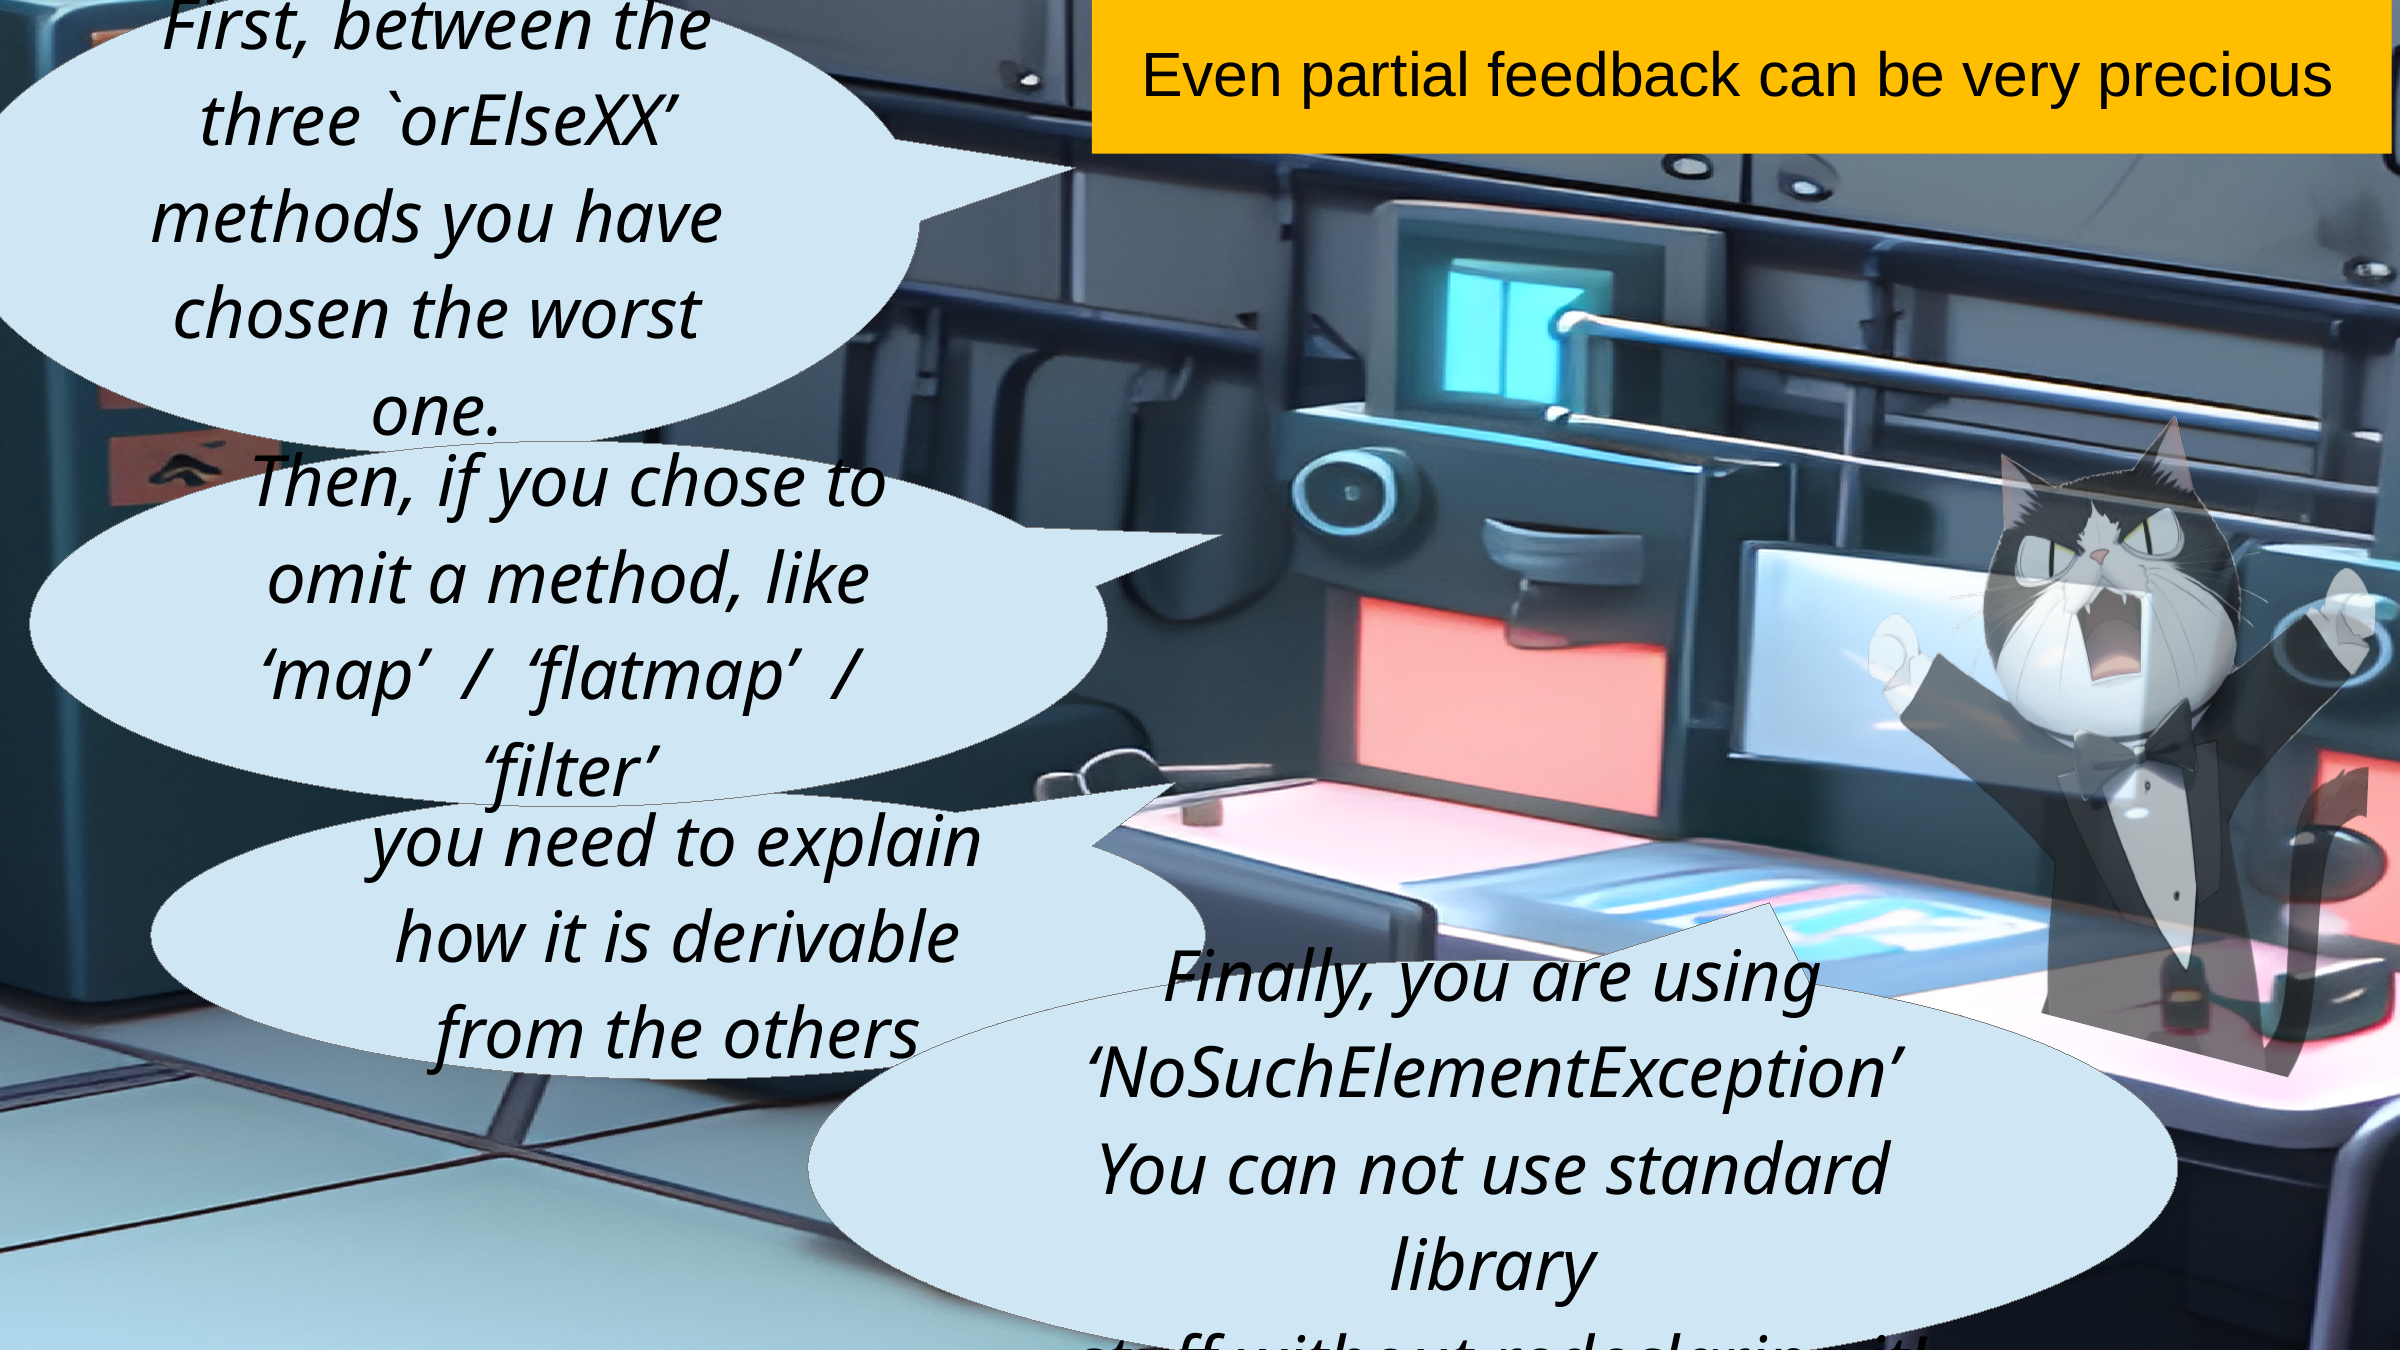

First, between the three `orElseXX’ methods you have chosen the worst one.
 Even partial feedback can be very precious
Then, if you chose to
 omit a method, like
‘map’ / ‘flatmap’ / ‘filter’
you need to explain how it is derivable from the others
Finally, you are using ‘NoSuchElementException’
You can not use standard library
 stuff without redeclaring it!